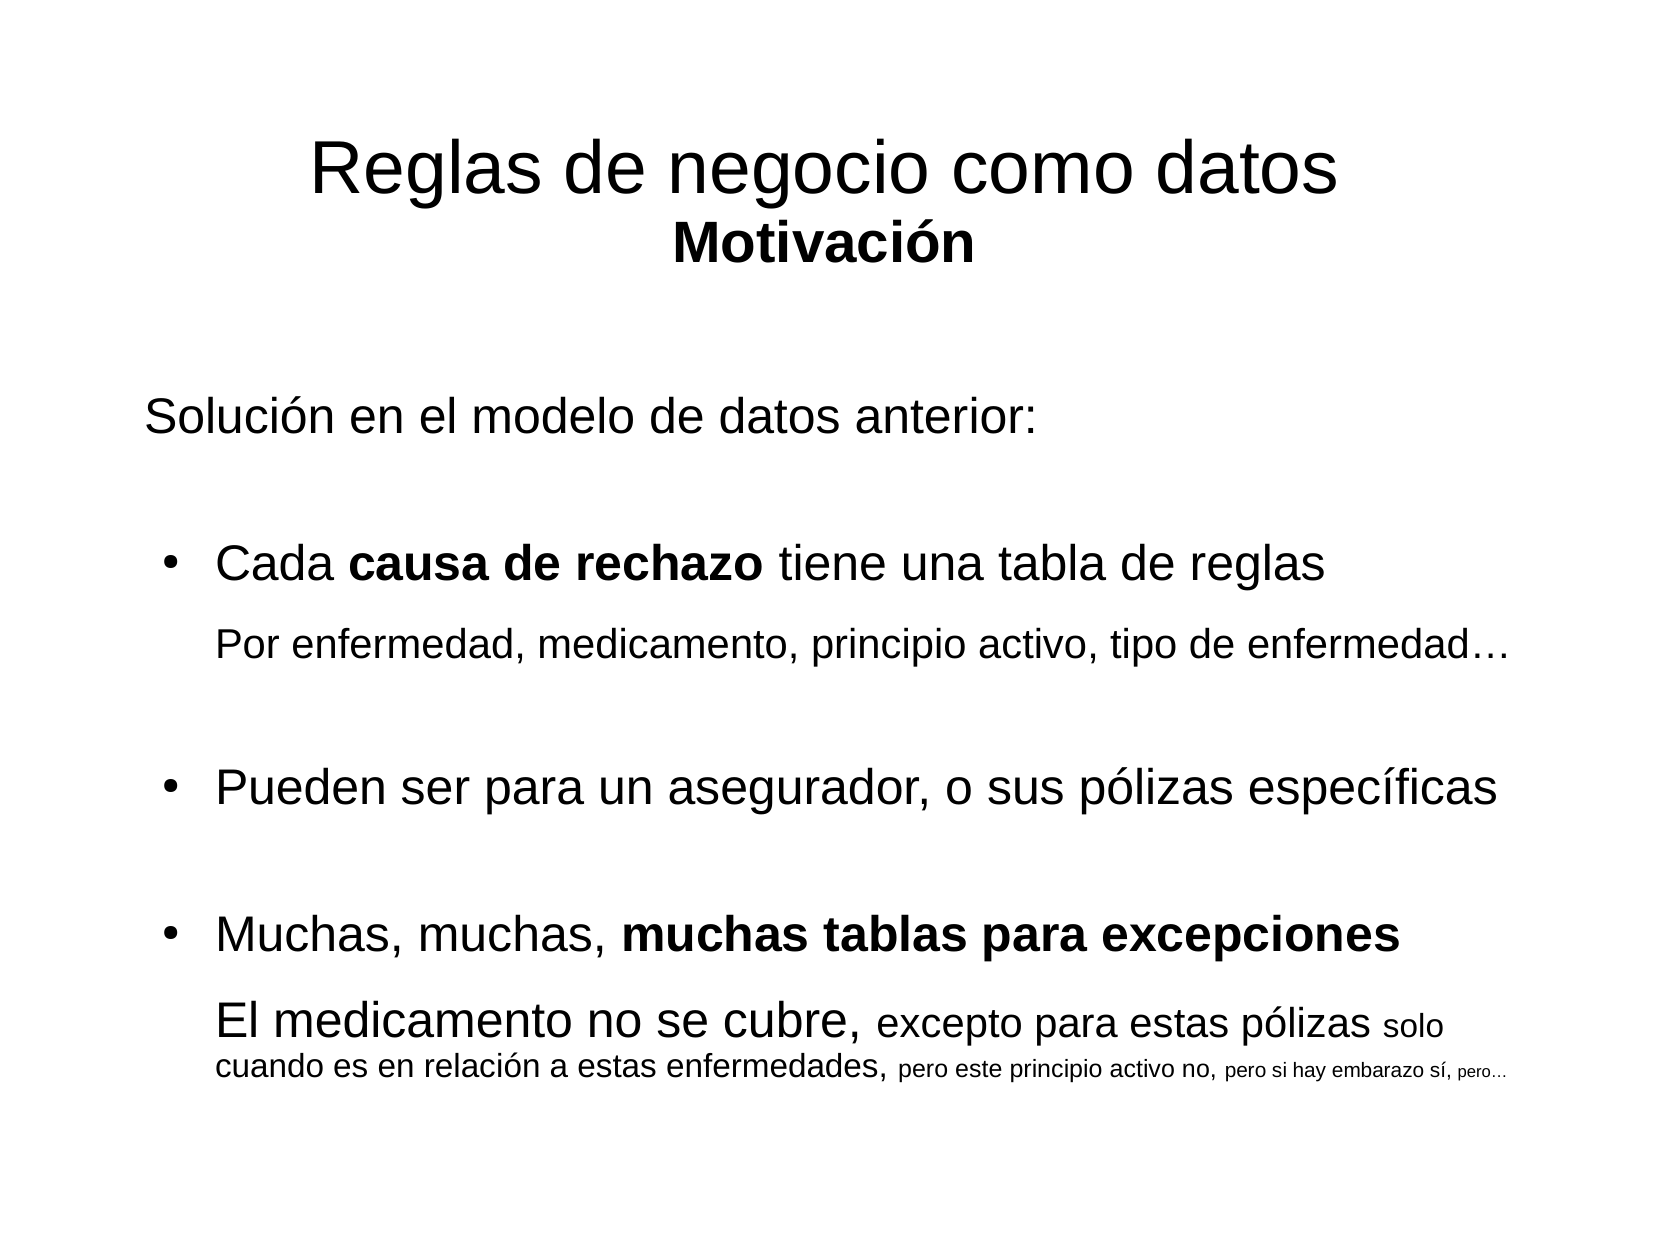

# Reglas de negocio como datos Motivación
Solución en el modelo de datos anterior:
Cada causa de rechazo tiene una tabla de reglas
Por enfermedad, medicamento, principio activo, tipo de enfermedad…
Pueden ser para un asegurador, o sus pólizas específicas
Muchas, muchas, muchas tablas para excepciones
El medicamento no se cubre, excepto para estas pólizas solo cuando es en relación a estas enfermedades, pero este principio activo no, pero si hay embarazo sí, pero…